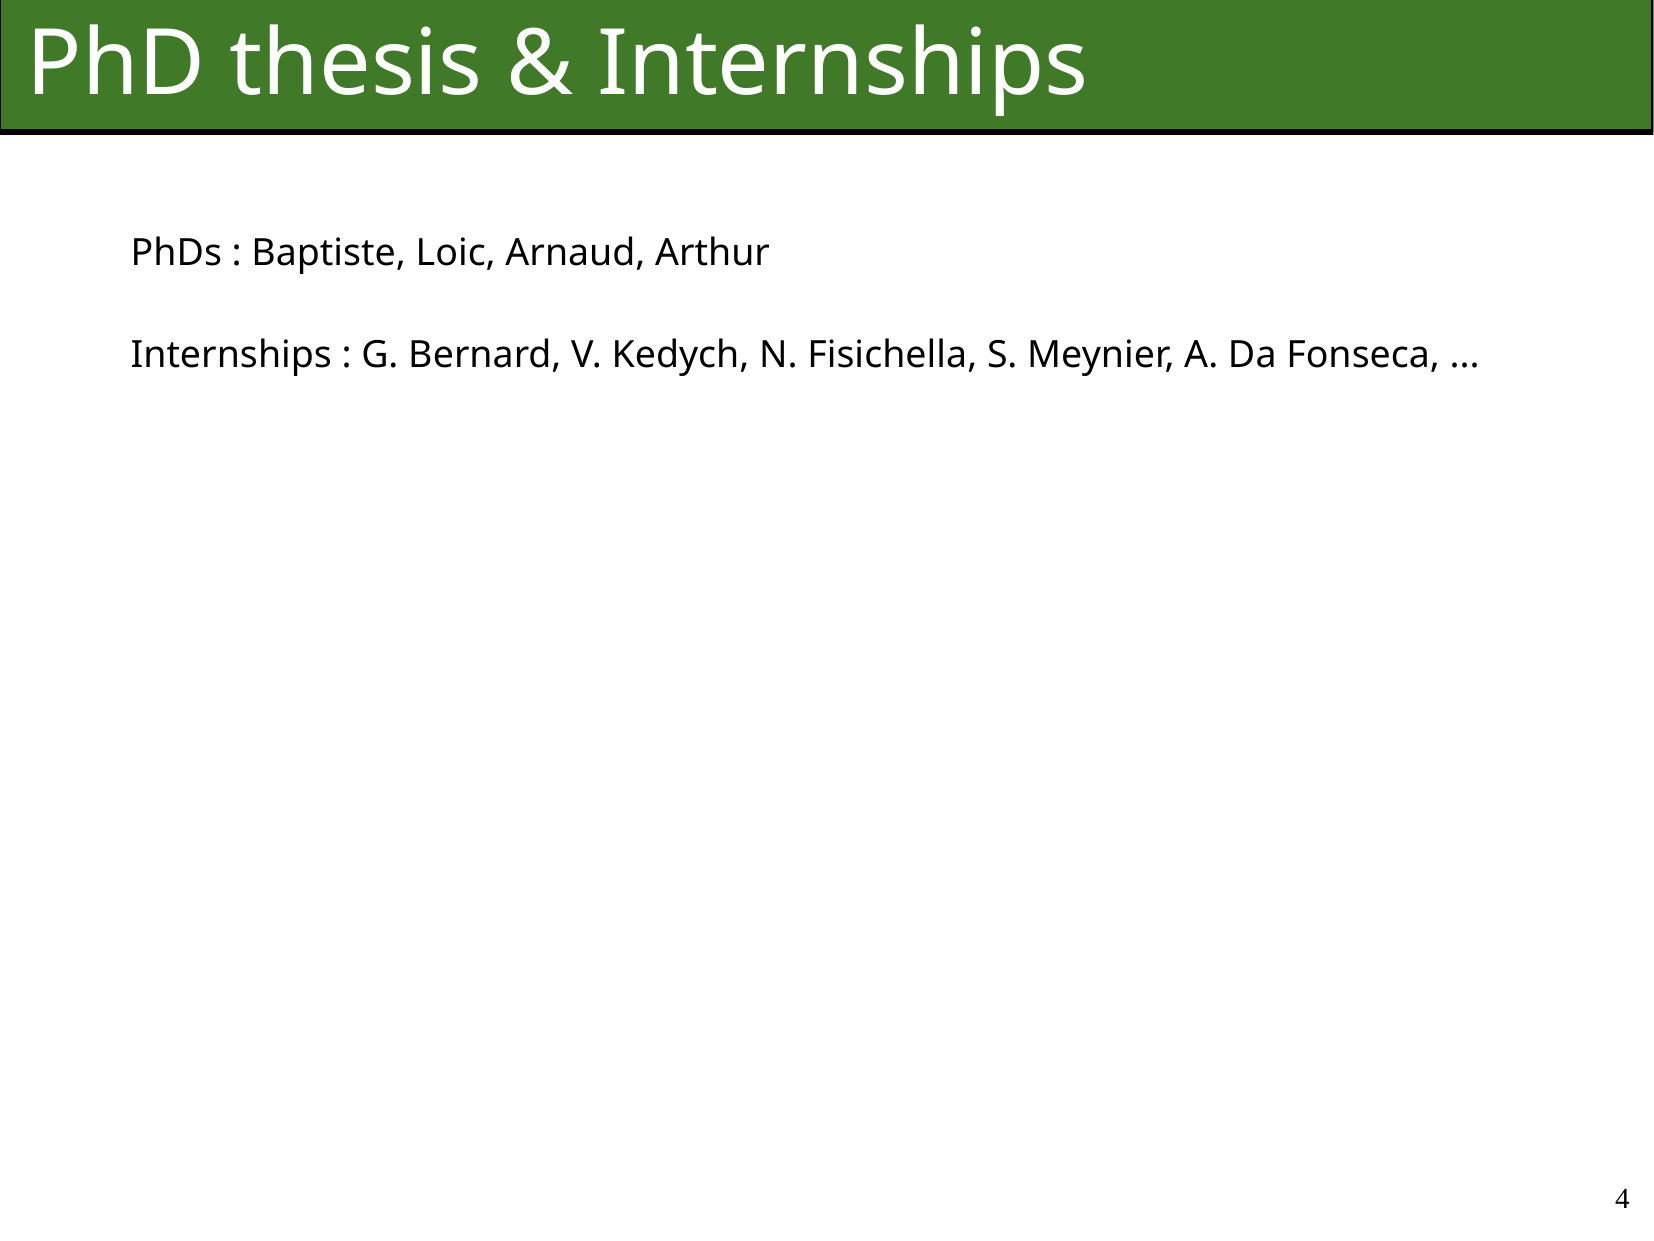

PhD thesis & Internships
#
PhDs : Baptiste, Loic, Arnaud, Arthur
Internships : G. Bernard, V. Kedych, N. Fisichella, S. Meynier, A. Da Fonseca, ...
4